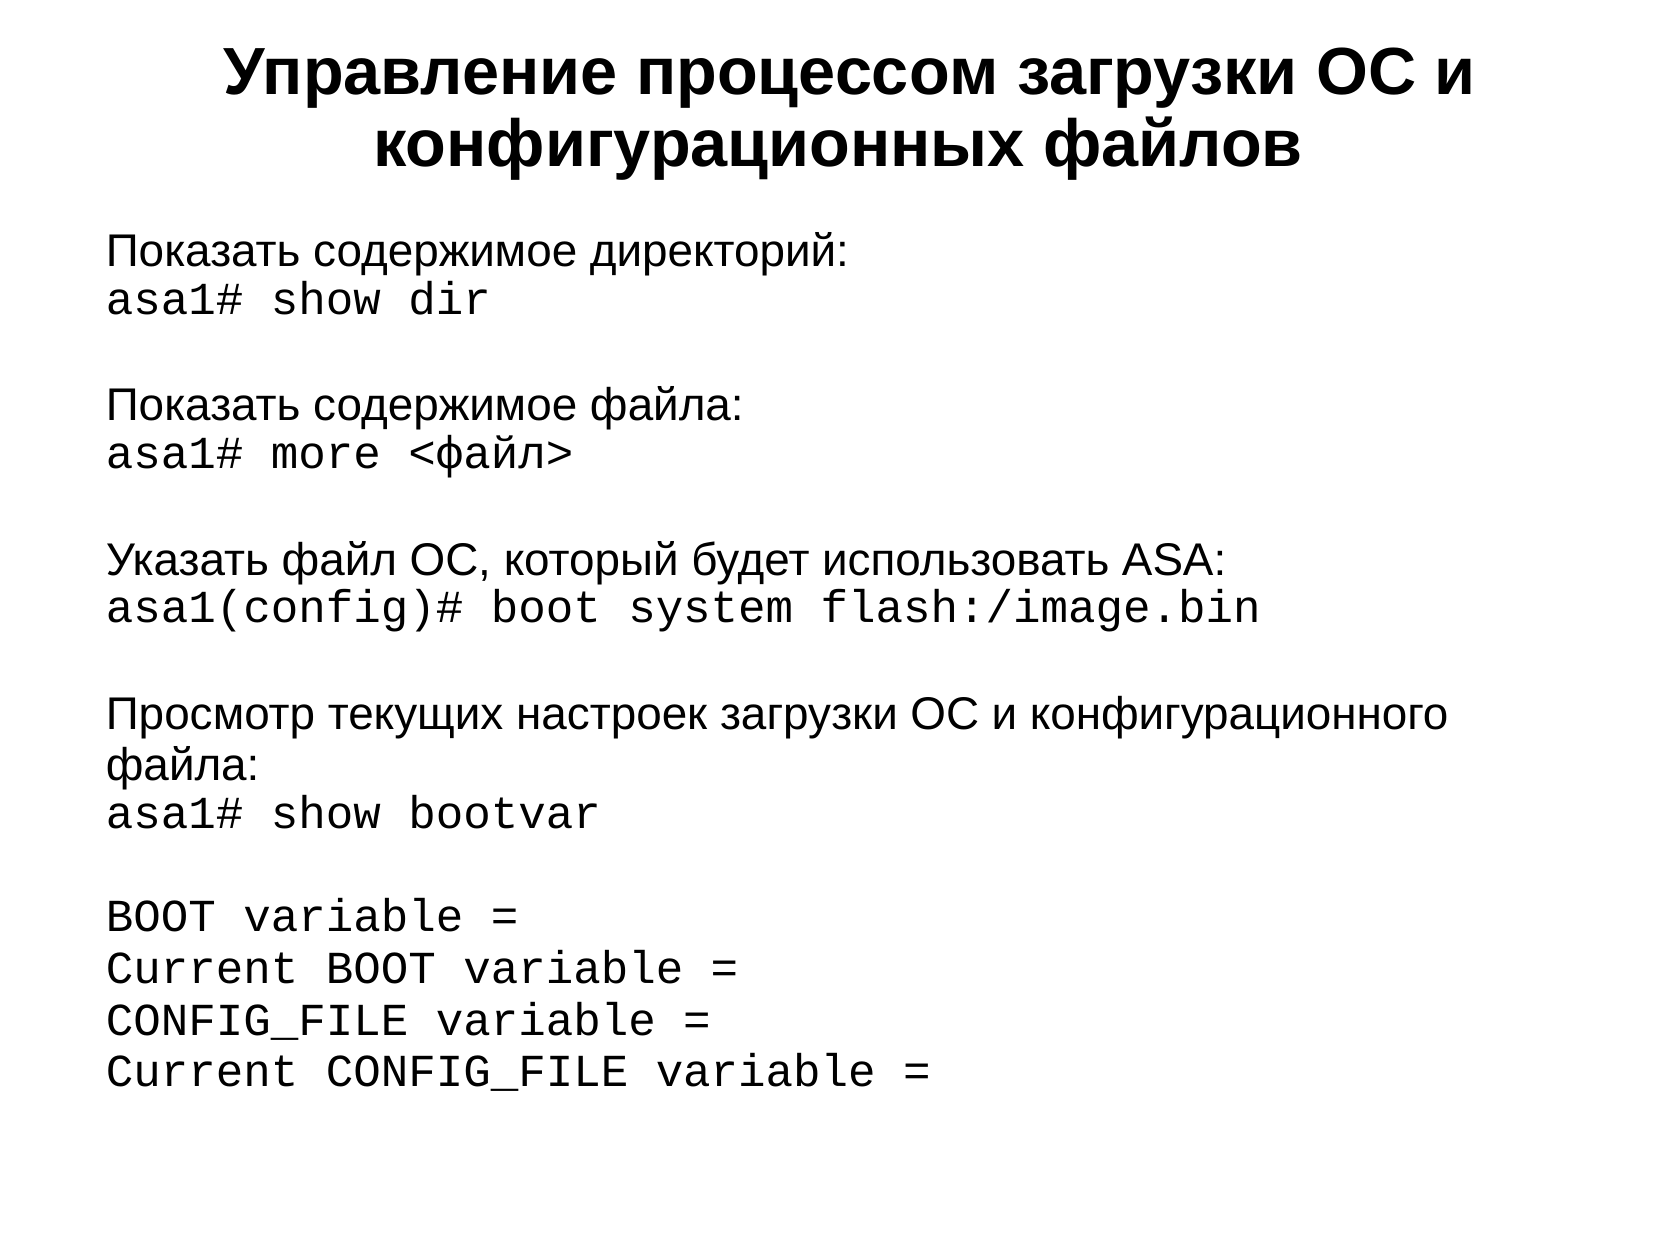

Управление процессом загрузки ОС и конфигурационных файлов
# Показать содержимое директорий:
asa1# show dir
Показать содержимое файла:
asa1# more <файл>
Указать файл ОС, который будет использовать ASA:
asa1(config)# boot system flash:/image.bin
Просмотр текущих настроек загрузки ОС и конфигурационного файла:
asa1# show bootvar
BOOT variable =
Current BOOT variable =
CONFIG_FILE variable =
Current CONFIG_FILE variable =